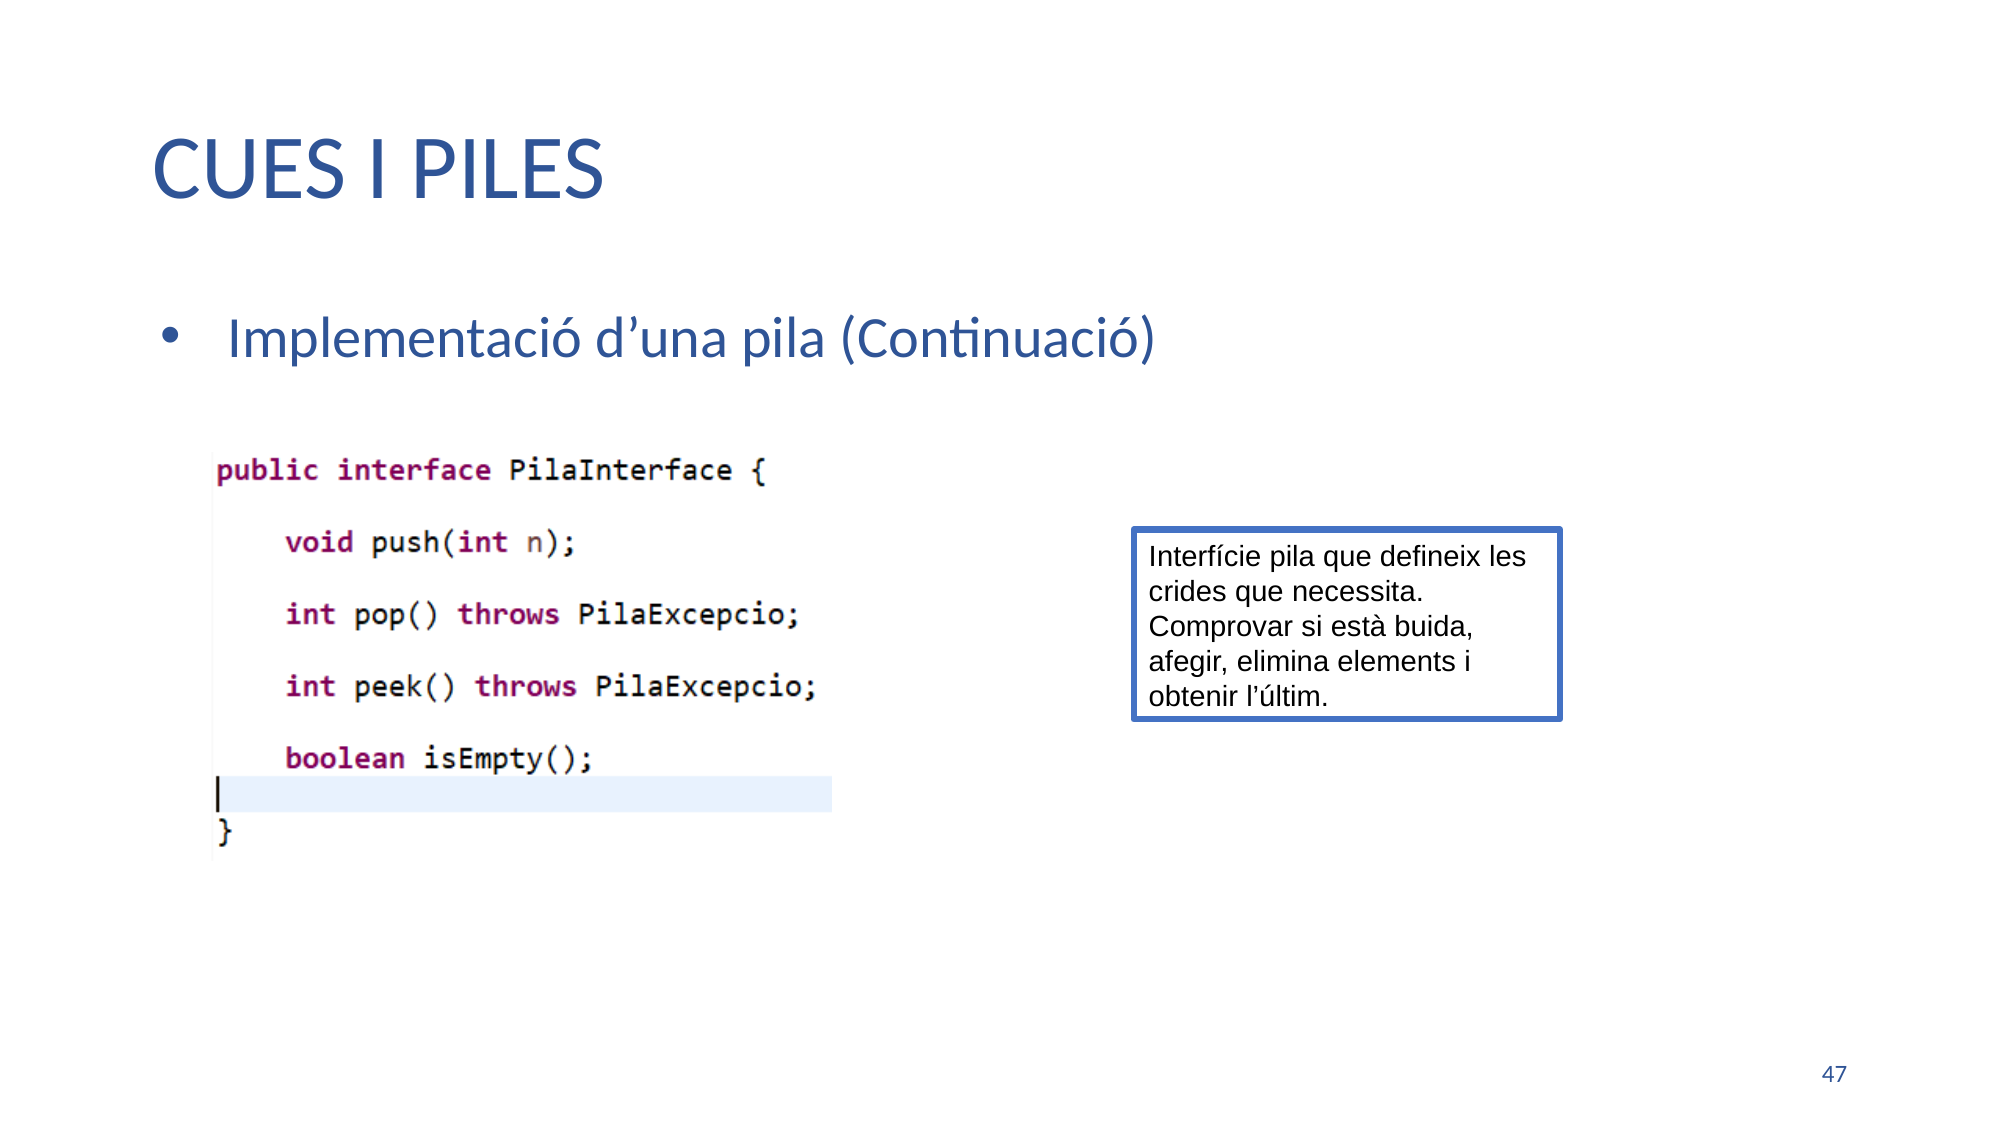

# CUES I PILES
Implementació d’una pila (Continuació)
Interfície pila que defineix les crides que necessita. Comprovar si està buida, afegir, elimina elements i obtenir l’últim.